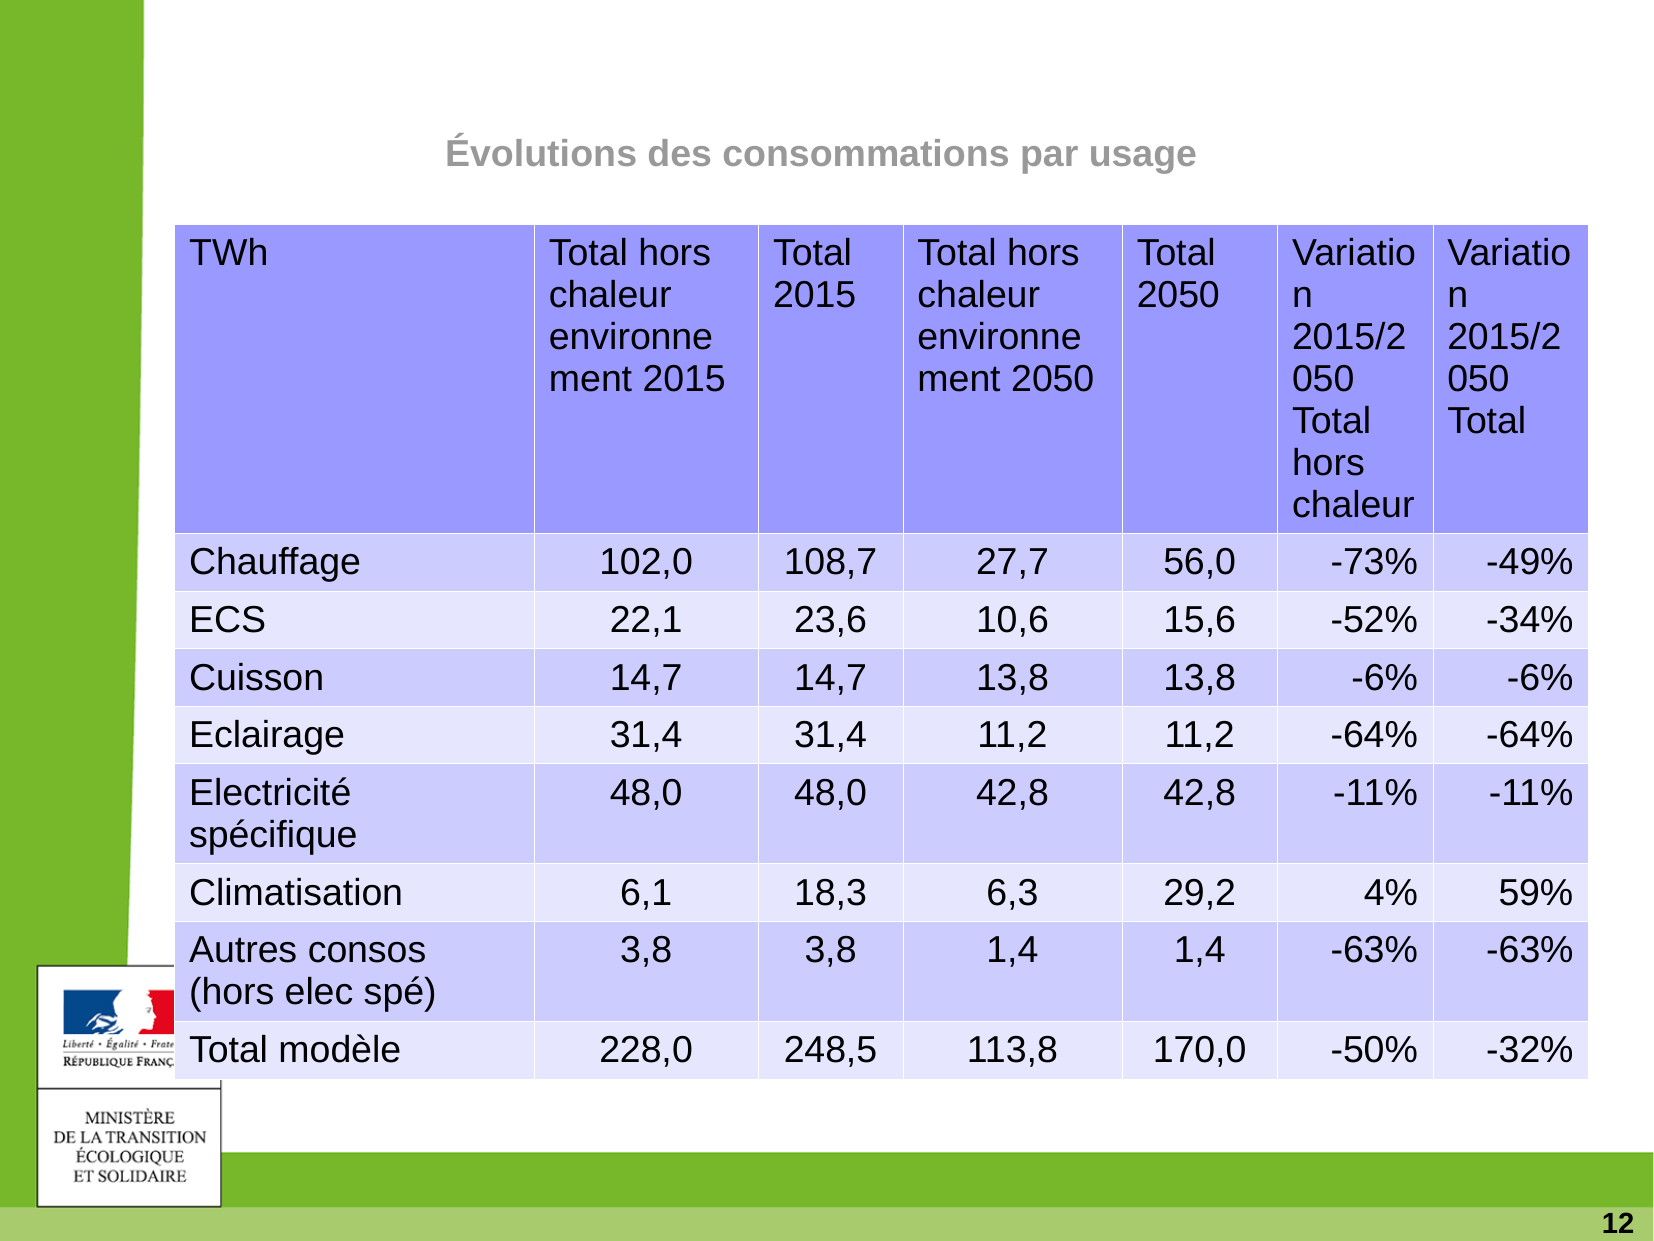

# Évolutions des consommations par usage
| TWh | Total hors chaleur environnement 2015 | Total 2015 | Total hors chaleur environnement 2050 | Total 2050 | Variation 2015/2050 Total hors chaleur | Variation 2015/2050 Total |
| --- | --- | --- | --- | --- | --- | --- |
| Chauffage | 102,0 | 108,7 | 27,7 | 56,0 | -73% | -49% |
| ECS | 22,1 | 23,6 | 10,6 | 15,6 | -52% | -34% |
| Cuisson | 14,7 | 14,7 | 13,8 | 13,8 | -6% | -6% |
| Eclairage | 31,4 | 31,4 | 11,2 | 11,2 | -64% | -64% |
| Electricité spécifique | 48,0 | 48,0 | 42,8 | 42,8 | -11% | -11% |
| Climatisation | 6,1 | 18,3 | 6,3 | 29,2 | 4% | 59% |
| Autres consos (hors elec spé) | 3,8 | 3,8 | 1,4 | 1,4 | -63% | -63% |
| Total modèle | 228,0 | 248,5 | 113,8 | 170,0 | -50% | -32% |